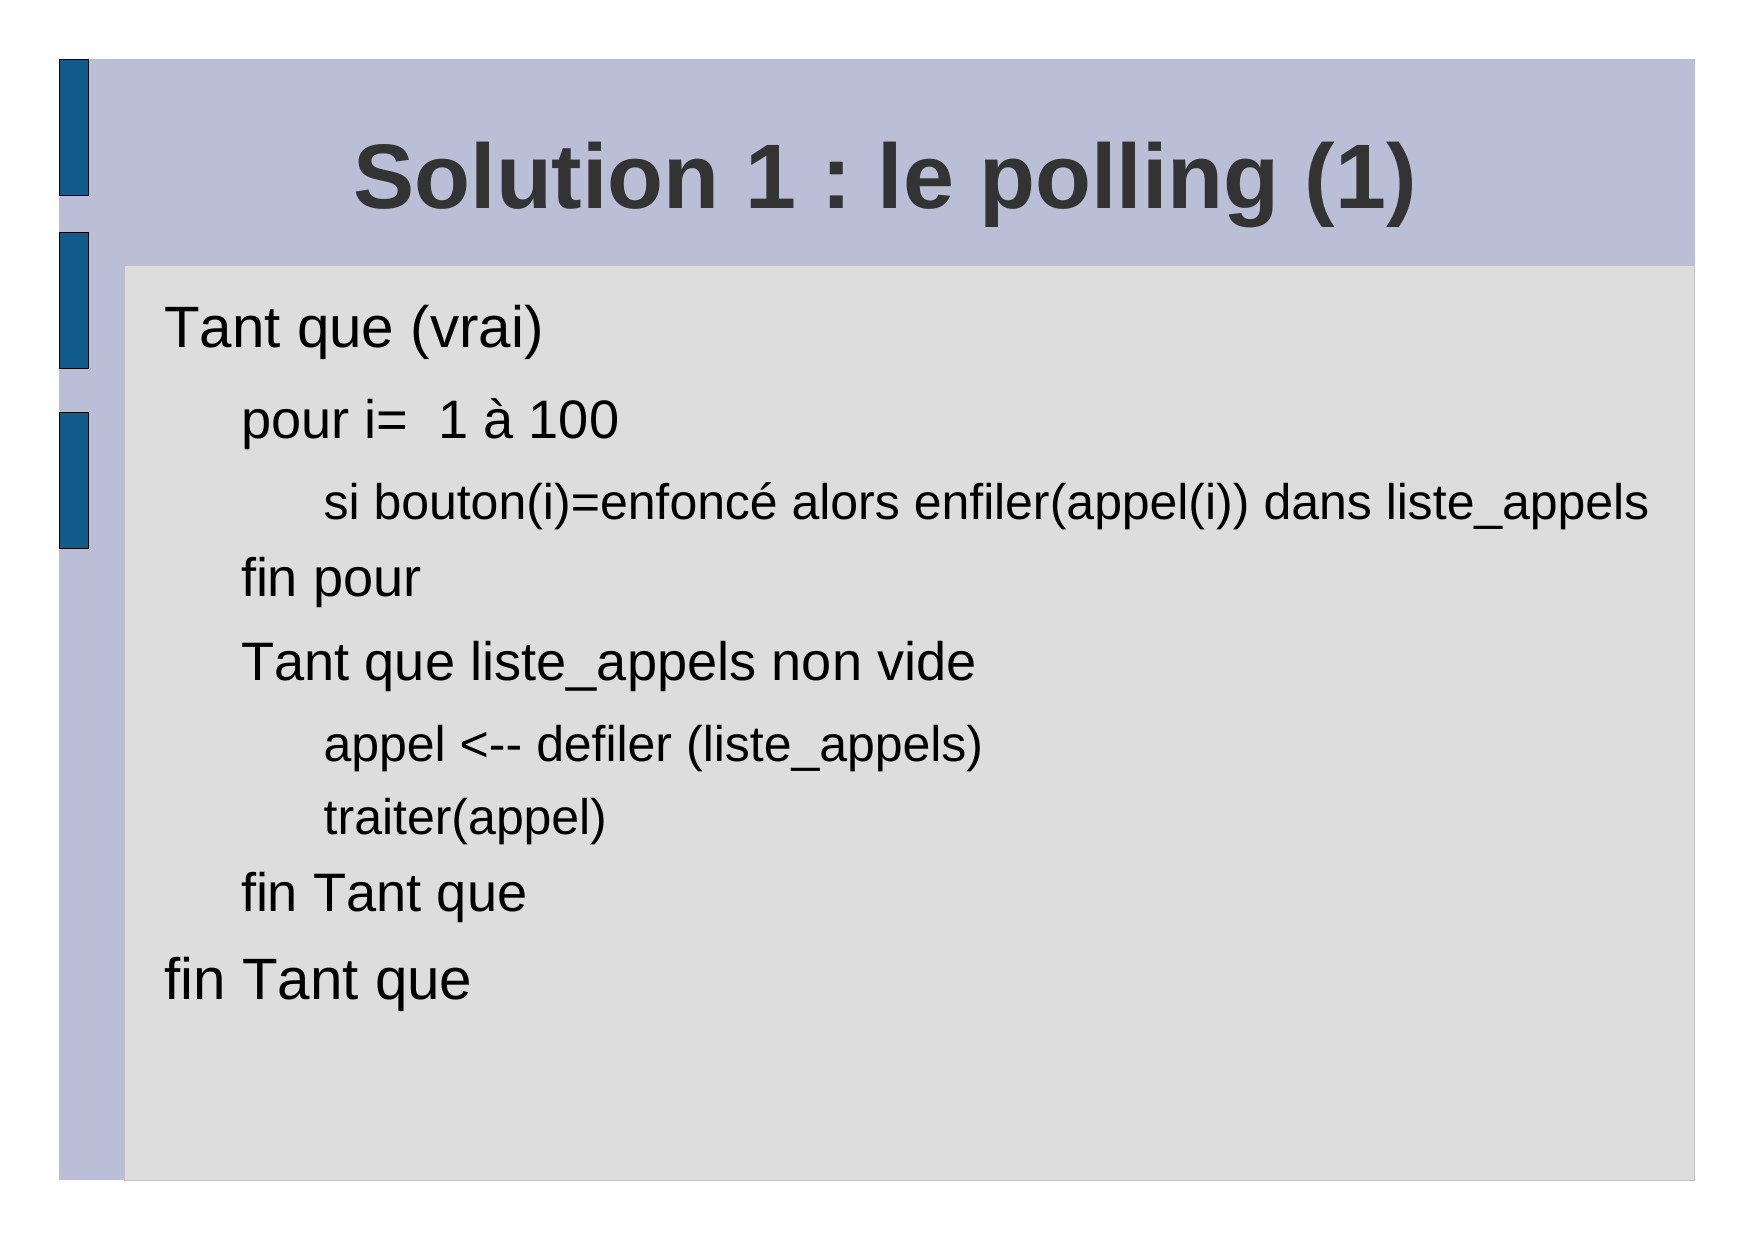

# Solution 1 : le polling (1)
Tant que (vrai)
pour i= 1 à 100
si bouton(i)=enfoncé alors enfiler(appel(i)) dans liste_appels
fin pour
Tant que liste_appels non vide
appel <-- defiler (liste_appels)
traiter(appel)
fin Tant que
fin Tant que